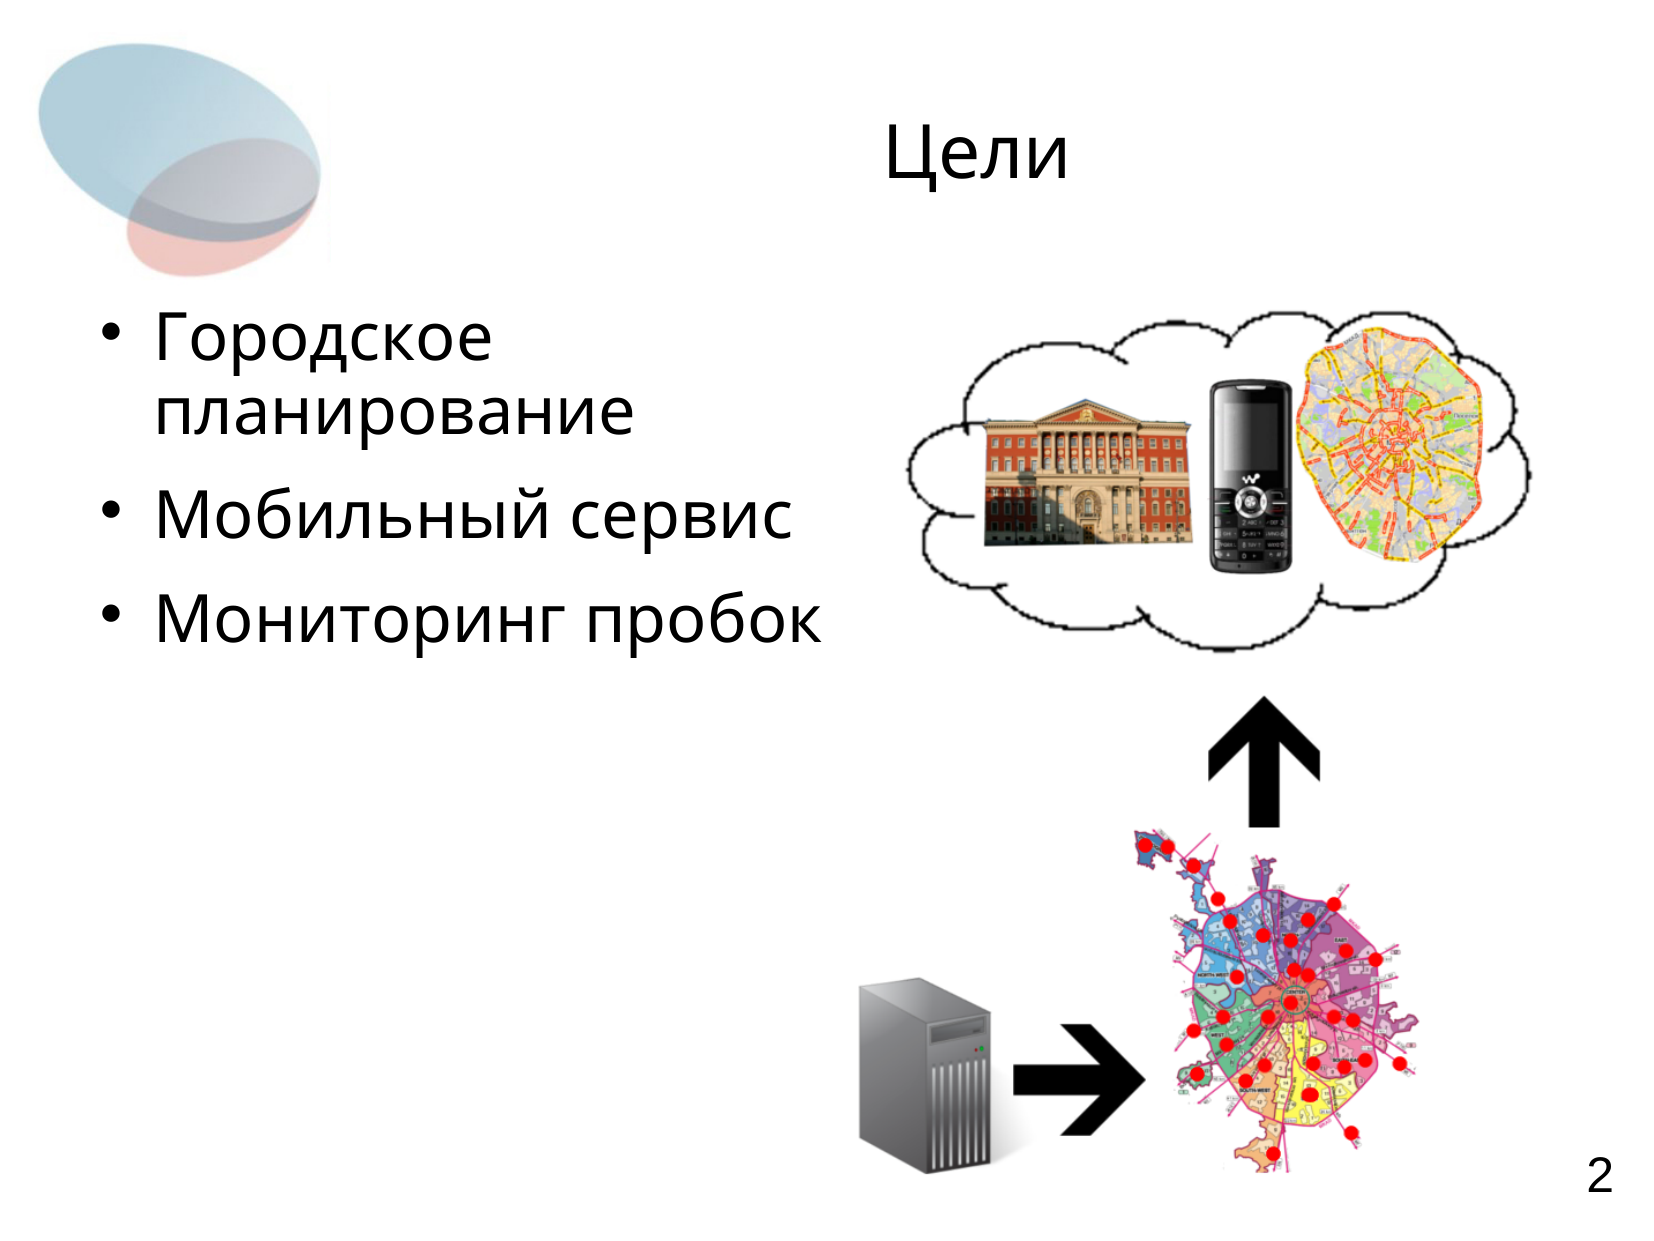

Цели
Городское планирование
Мобильный сервис
Мониторинг пробок
2